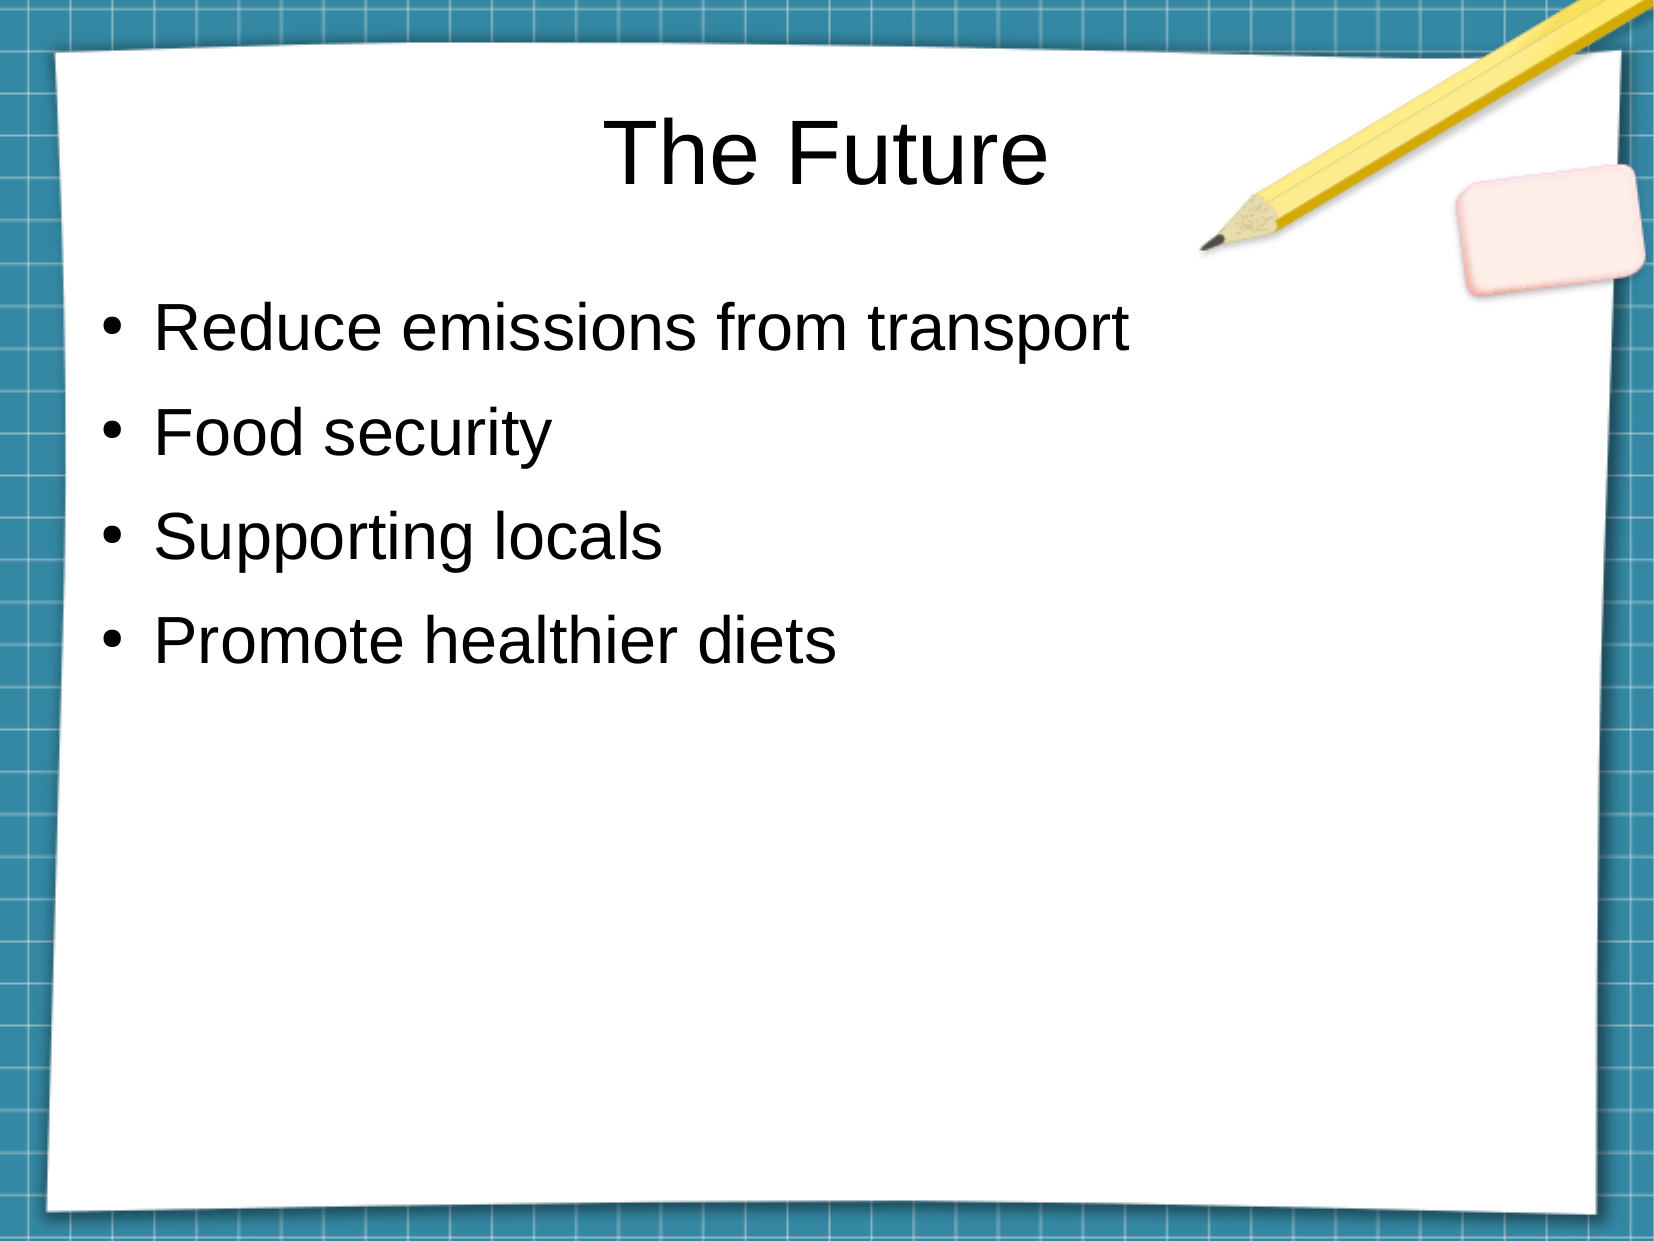

# The Future
Reduce emissions from transport
Food security
Supporting locals
Promote healthier diets